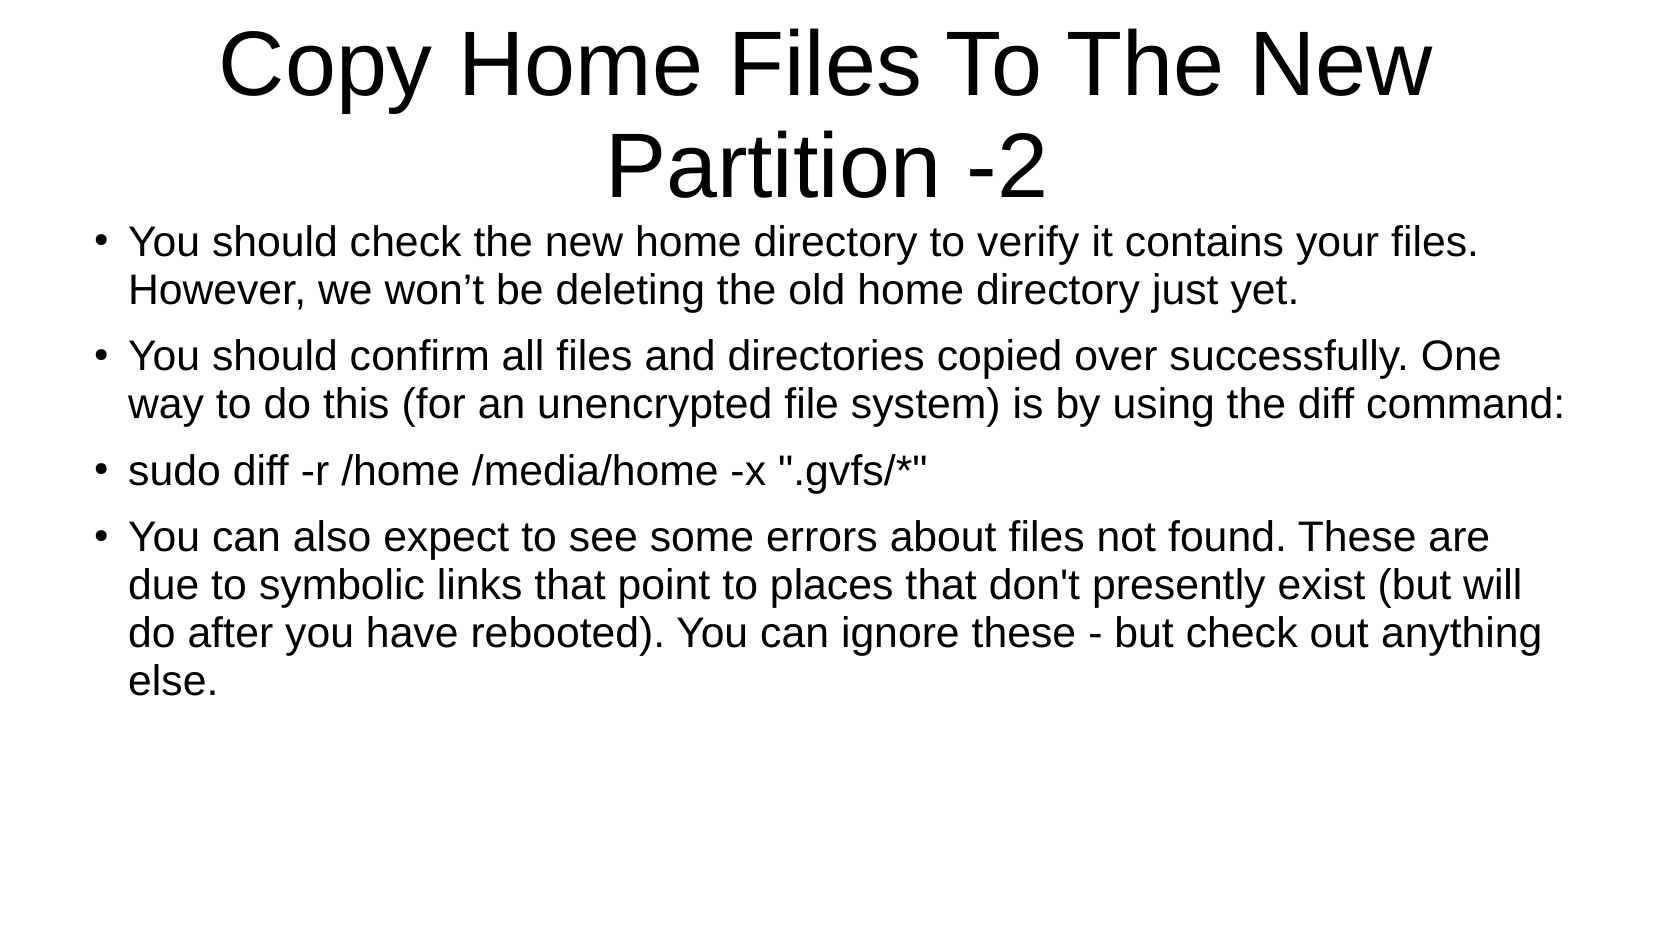

# Copy Home Files To The New Partition -2
You should check the new home directory to verify it contains your files. However, we won’t be deleting the old home directory just yet.
You should confirm all files and directories copied over successfully. One way to do this (for an unencrypted file system) is by using the diff command:
sudo diff -r /home /media/home -x ".gvfs/*"
You can also expect to see some errors about files not found. These are due to symbolic links that point to places that don't presently exist (but will do after you have rebooted). You can ignore these - but check out anything else.